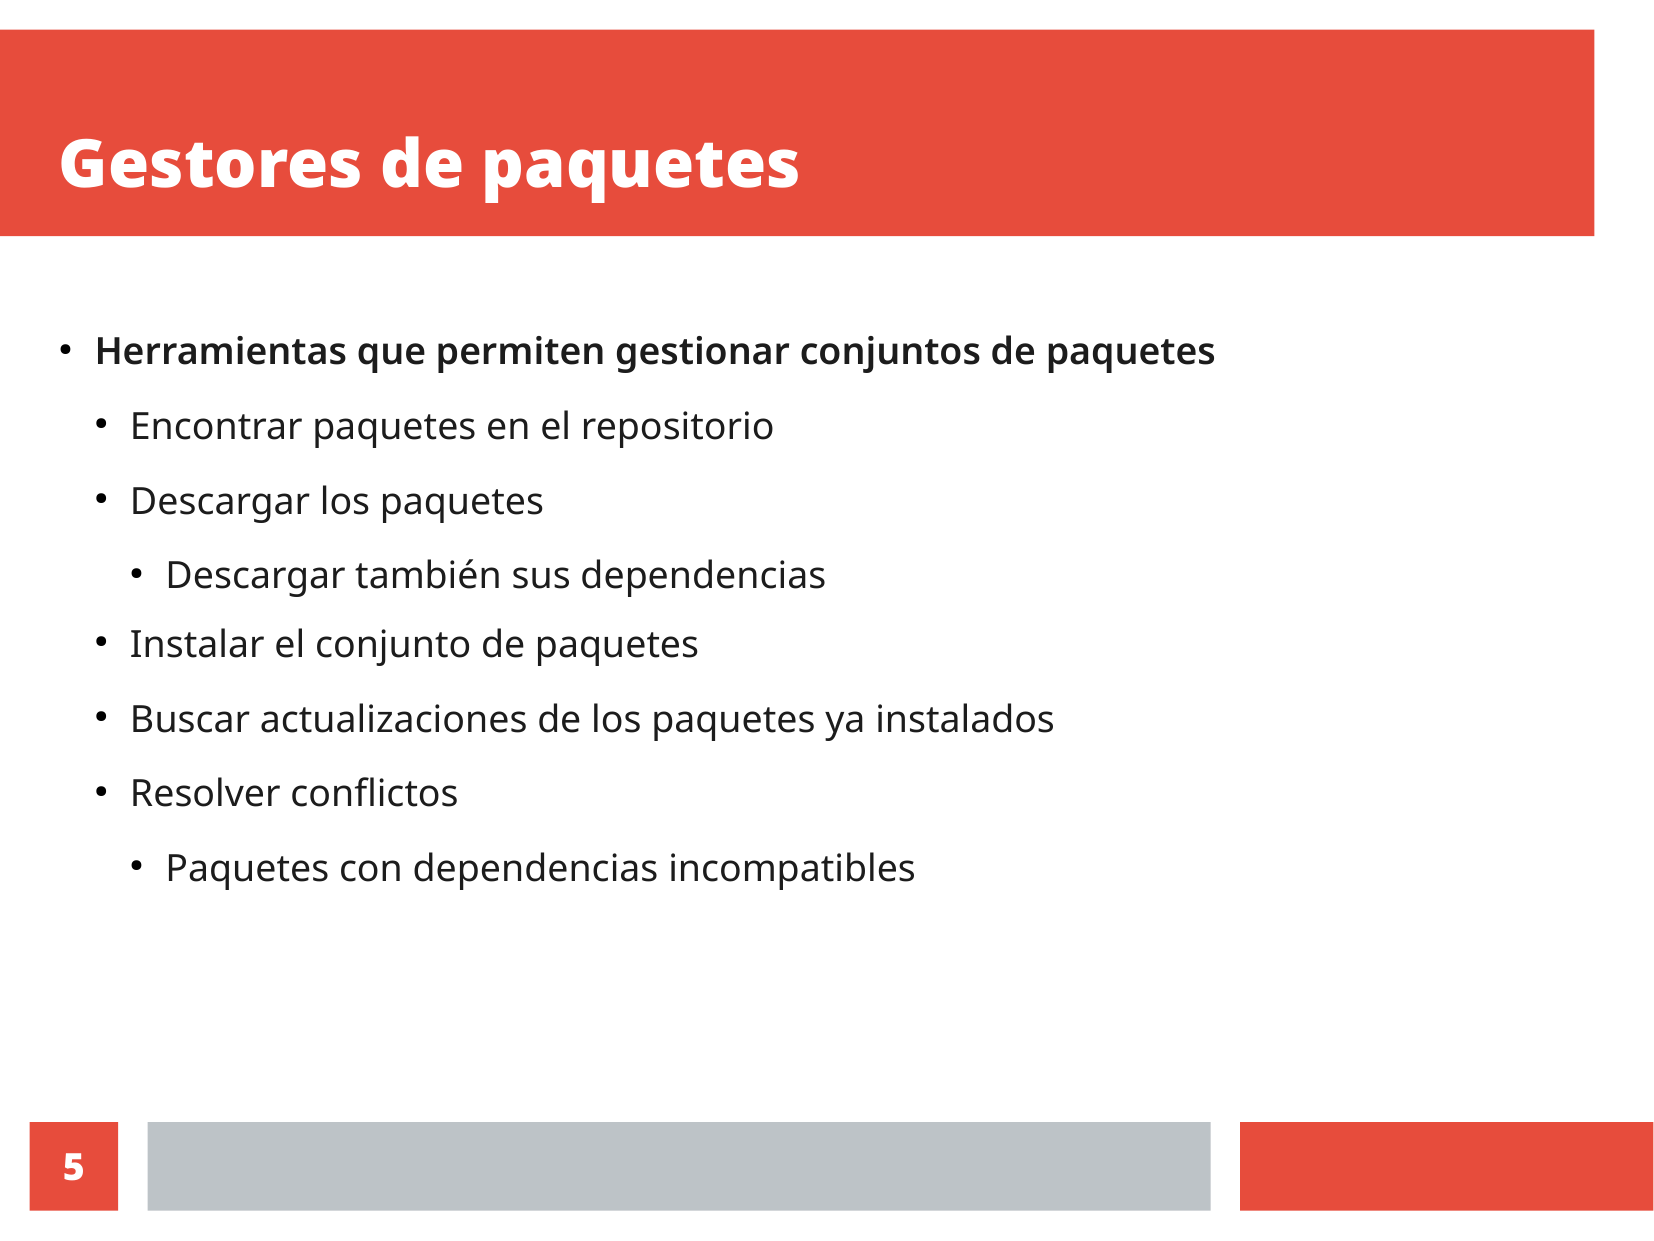

# Gestores de paquetes
Herramientas que permiten gestionar conjuntos de paquetes
Encontrar paquetes en el repositorio
Descargar los paquetes
Descargar también sus dependencias
Instalar el conjunto de paquetes
Buscar actualizaciones de los paquetes ya instalados
Resolver conflictos
Paquetes con dependencias incompatibles
5